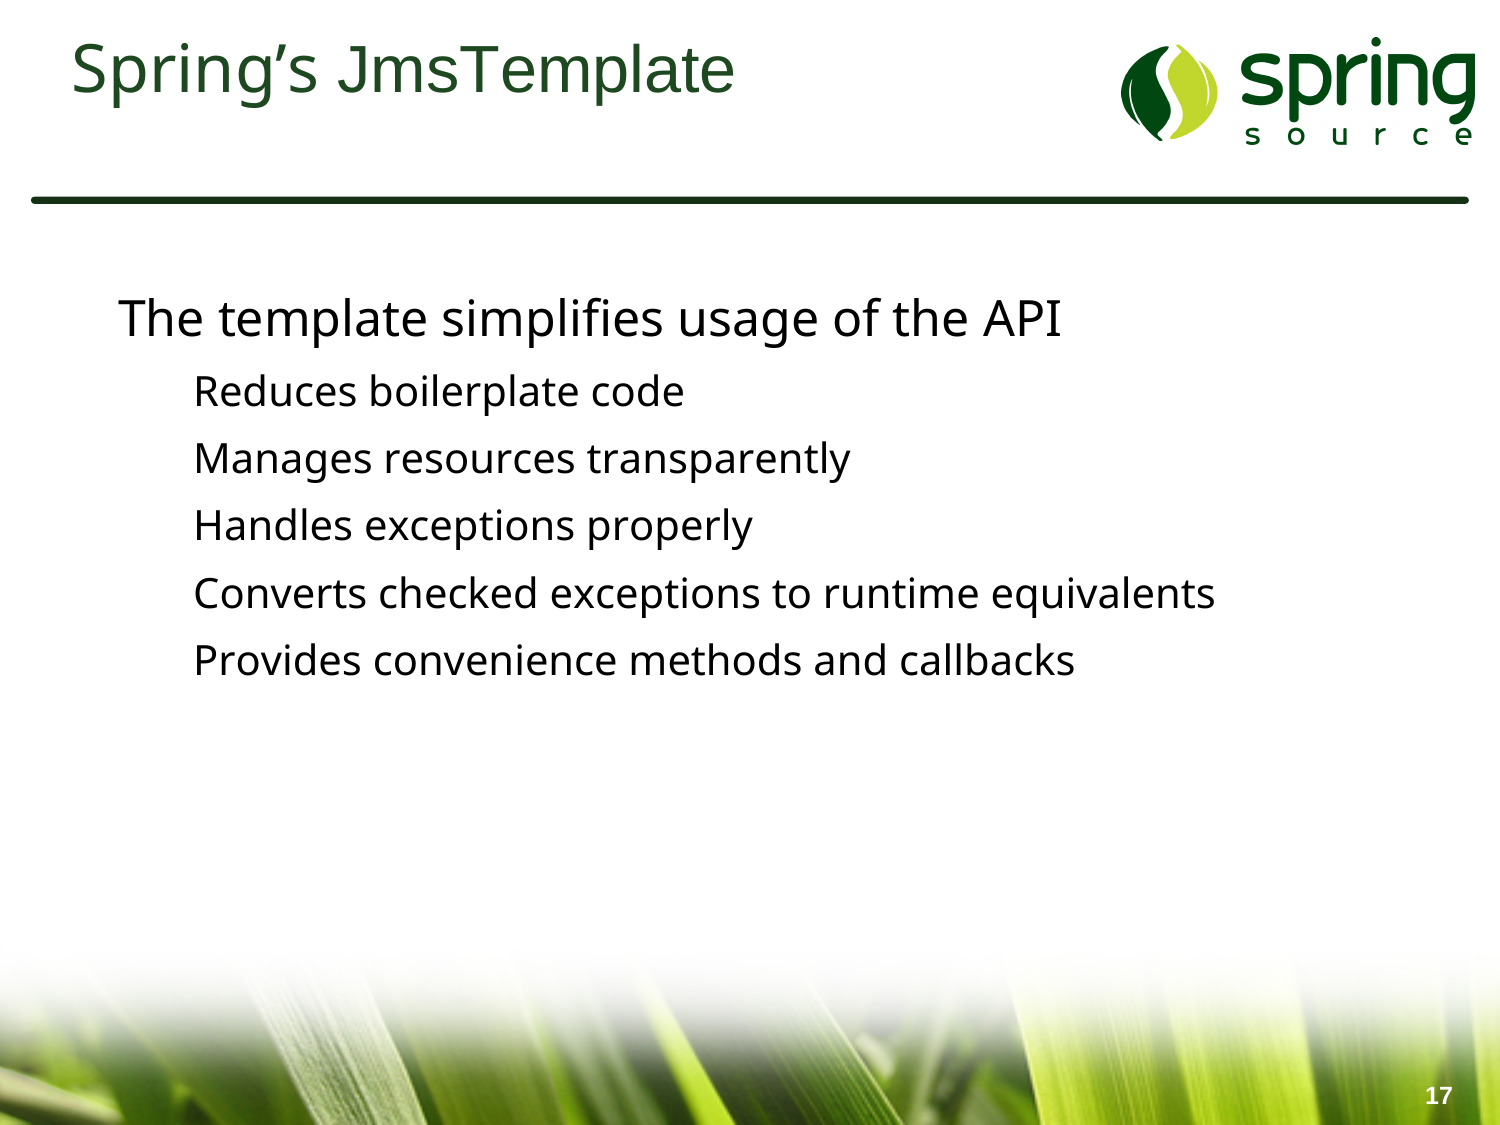

# Spring’s JmsTemplate
The template simplifies usage of the API
Reduces boilerplate code
Manages resources transparently
Handles exceptions properly
Converts checked exceptions to runtime equivalents
Provides convenience methods and callbacks